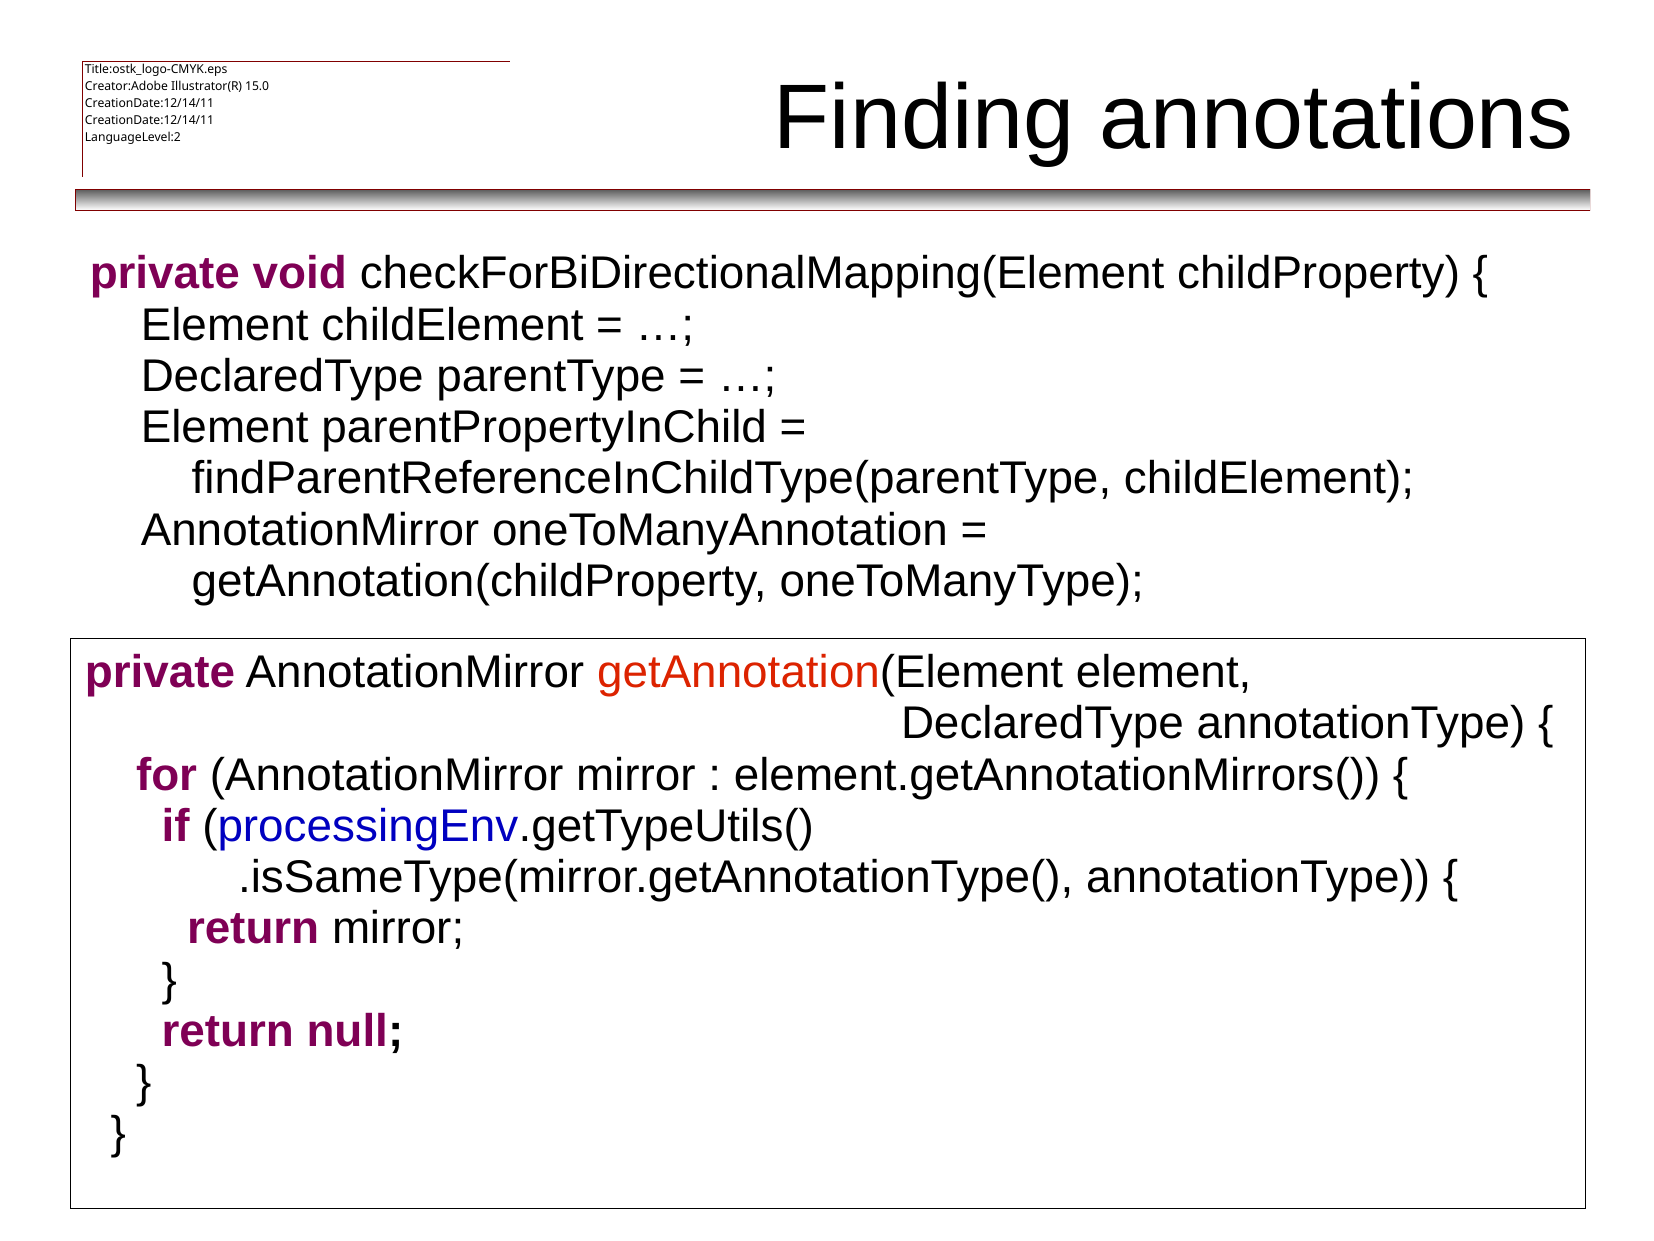

# Finding annotations
private void checkForBiDirectionalMapping(Element childProperty) {
 Element childElement = …;
 DeclaredType parentType = …;
 Element parentPropertyInChild =
 findParentReferenceInChildType(parentType, childElement);
 AnnotationMirror oneToManyAnnotation =
 getAnnotation(childProperty, oneToManyType);
private AnnotationMirror getAnnotation(Element element,
 DeclaredType annotationType) {
 for (AnnotationMirror mirror : element.getAnnotationMirrors()) {
 if (processingEnv.getTypeUtils()
 .isSameType(mirror.getAnnotationType(), annotationType)) {
 return mirror;
 }
 return null;
 }
 }